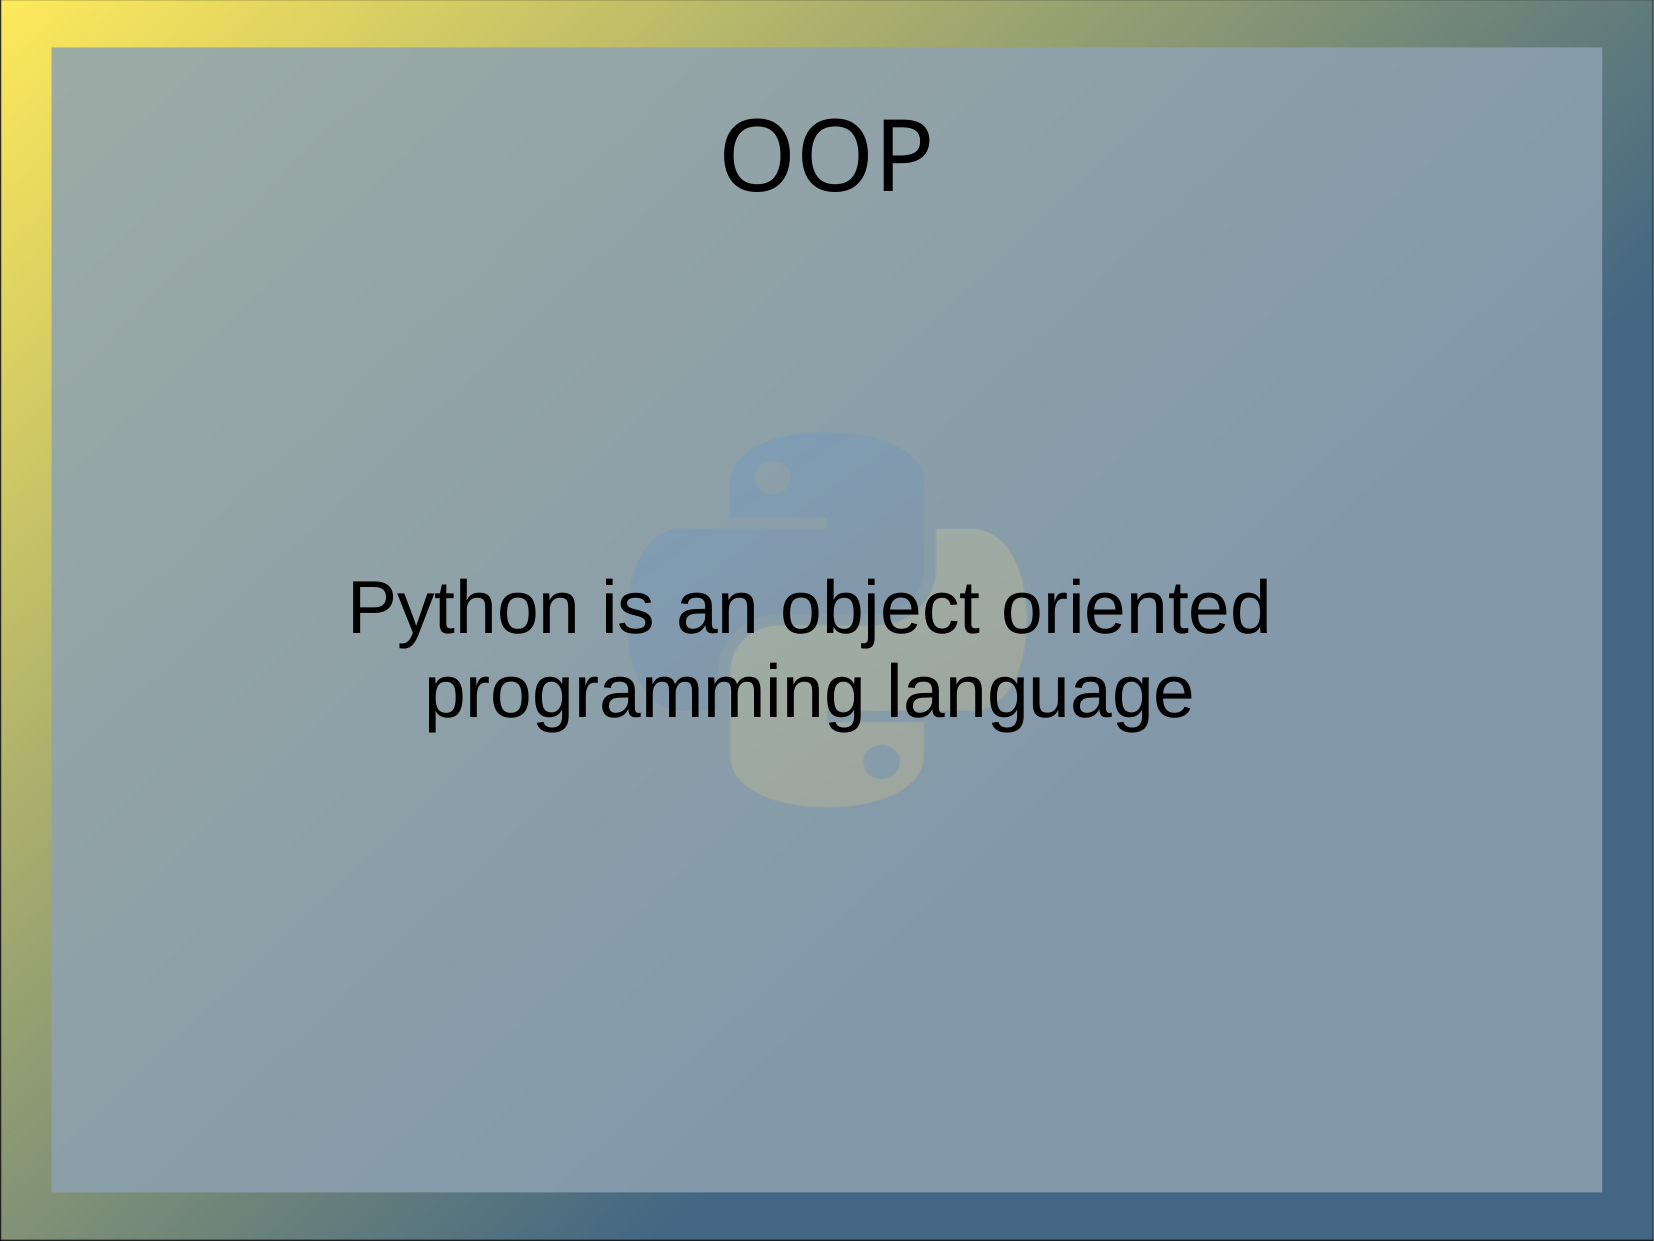

# OOP
Python is an object oriented
programming language